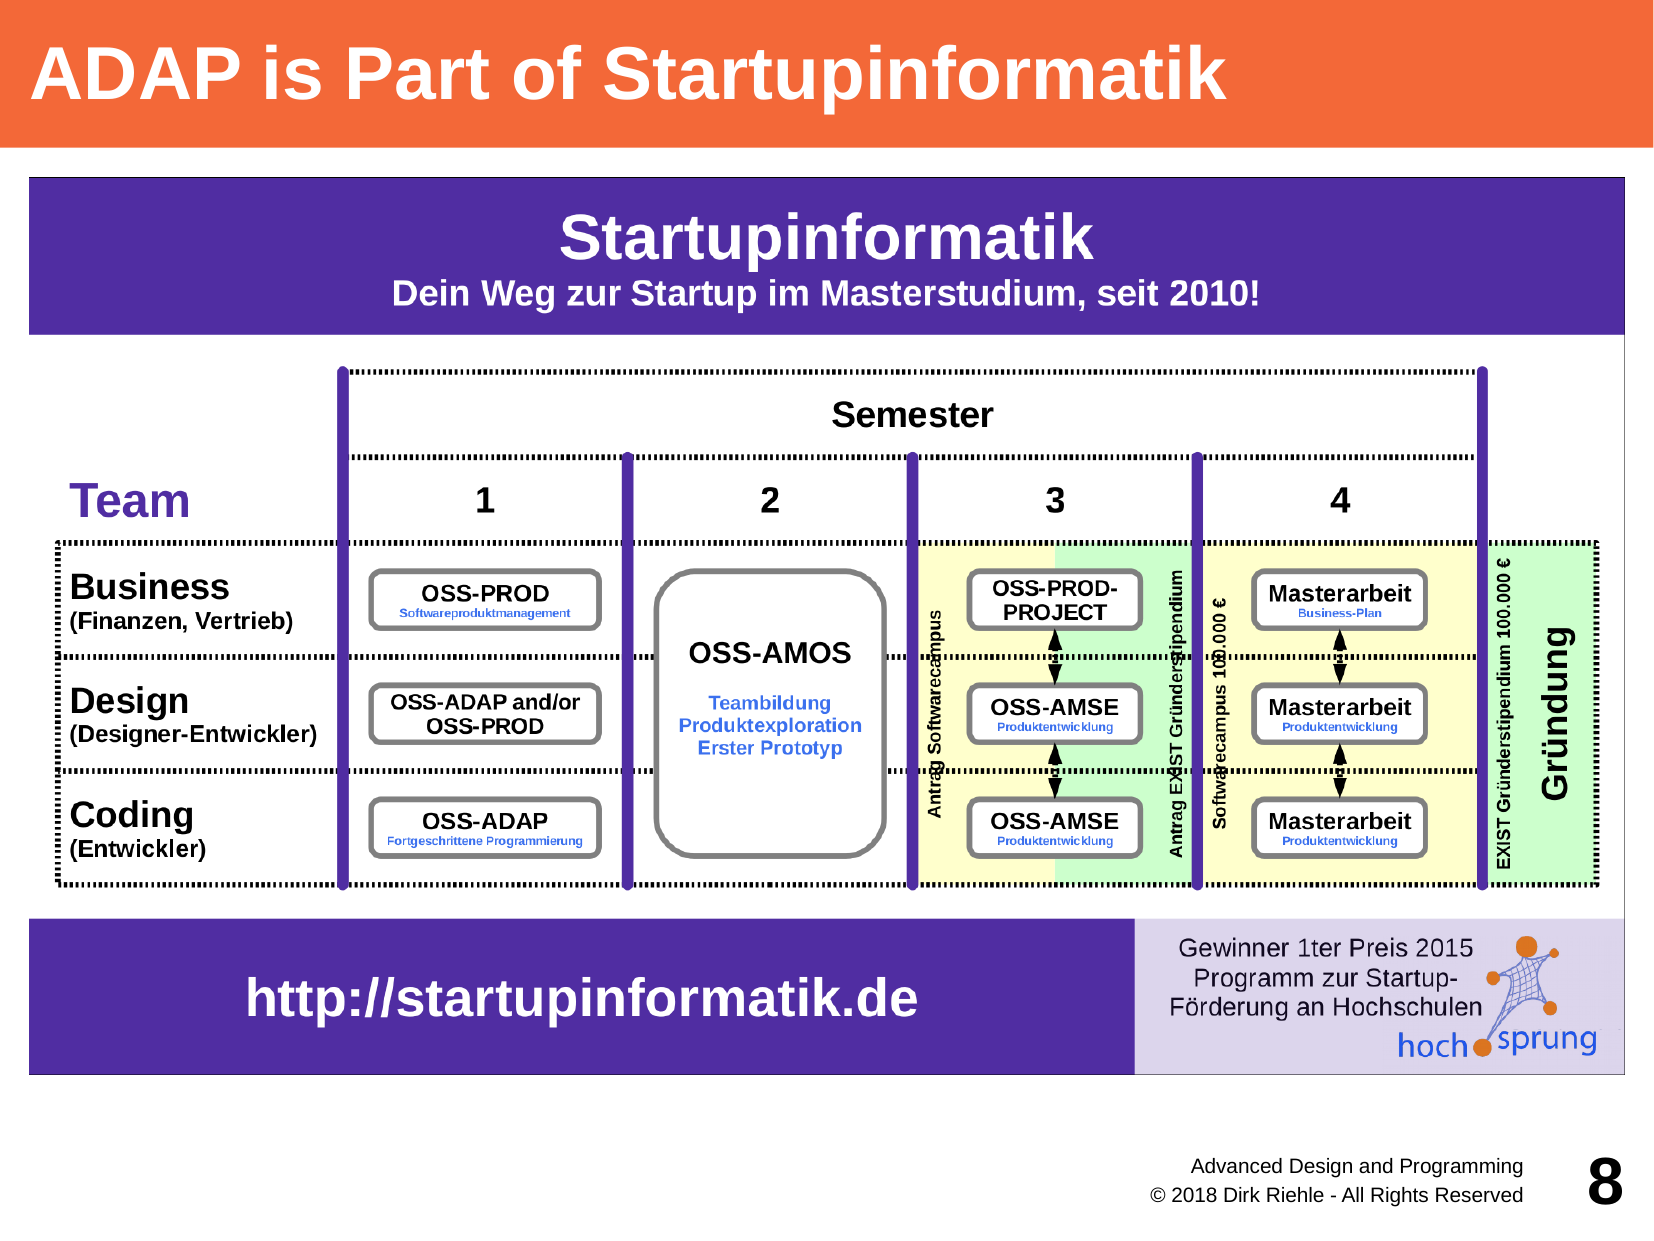

# ADAP is Part of Startupinformatik
Advanced Design and Programming
8
© 2018 Dirk Riehle - All Rights Reserved